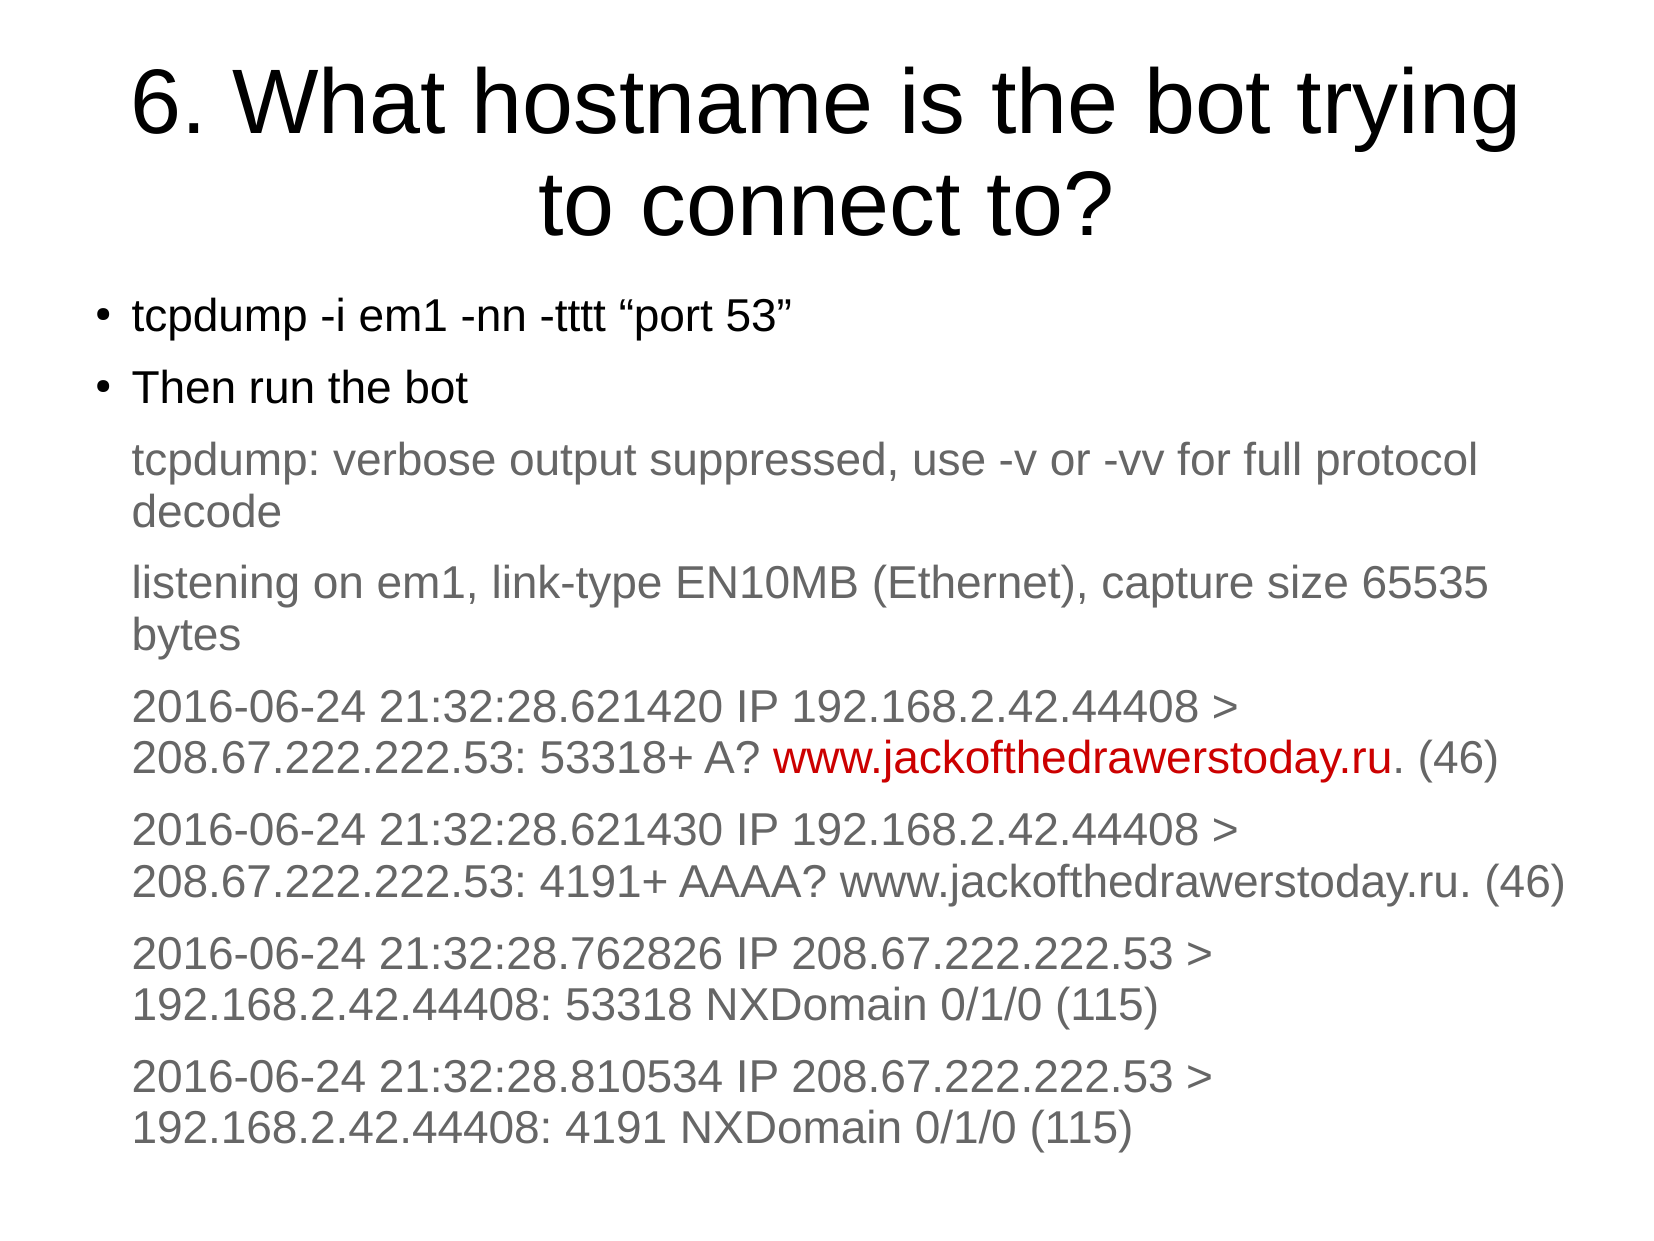

# 6. What hostname is the bot trying to connect to?
tcpdump -i em1 -nn -tttt “port 53”
Then run the bot
tcpdump: verbose output suppressed, use -v or -vv for full protocol decode
listening on em1, link-type EN10MB (Ethernet), capture size 65535 bytes
2016-06-24 21:32:28.621420 IP 192.168.2.42.44408 > 208.67.222.222.53: 53318+ A? www.jackofthedrawerstoday.ru. (46)
2016-06-24 21:32:28.621430 IP 192.168.2.42.44408 > 208.67.222.222.53: 4191+ AAAA? www.jackofthedrawerstoday.ru. (46)
2016-06-24 21:32:28.762826 IP 208.67.222.222.53 > 192.168.2.42.44408: 53318 NXDomain 0/1/0 (115)
2016-06-24 21:32:28.810534 IP 208.67.222.222.53 > 192.168.2.42.44408: 4191 NXDomain 0/1/0 (115)